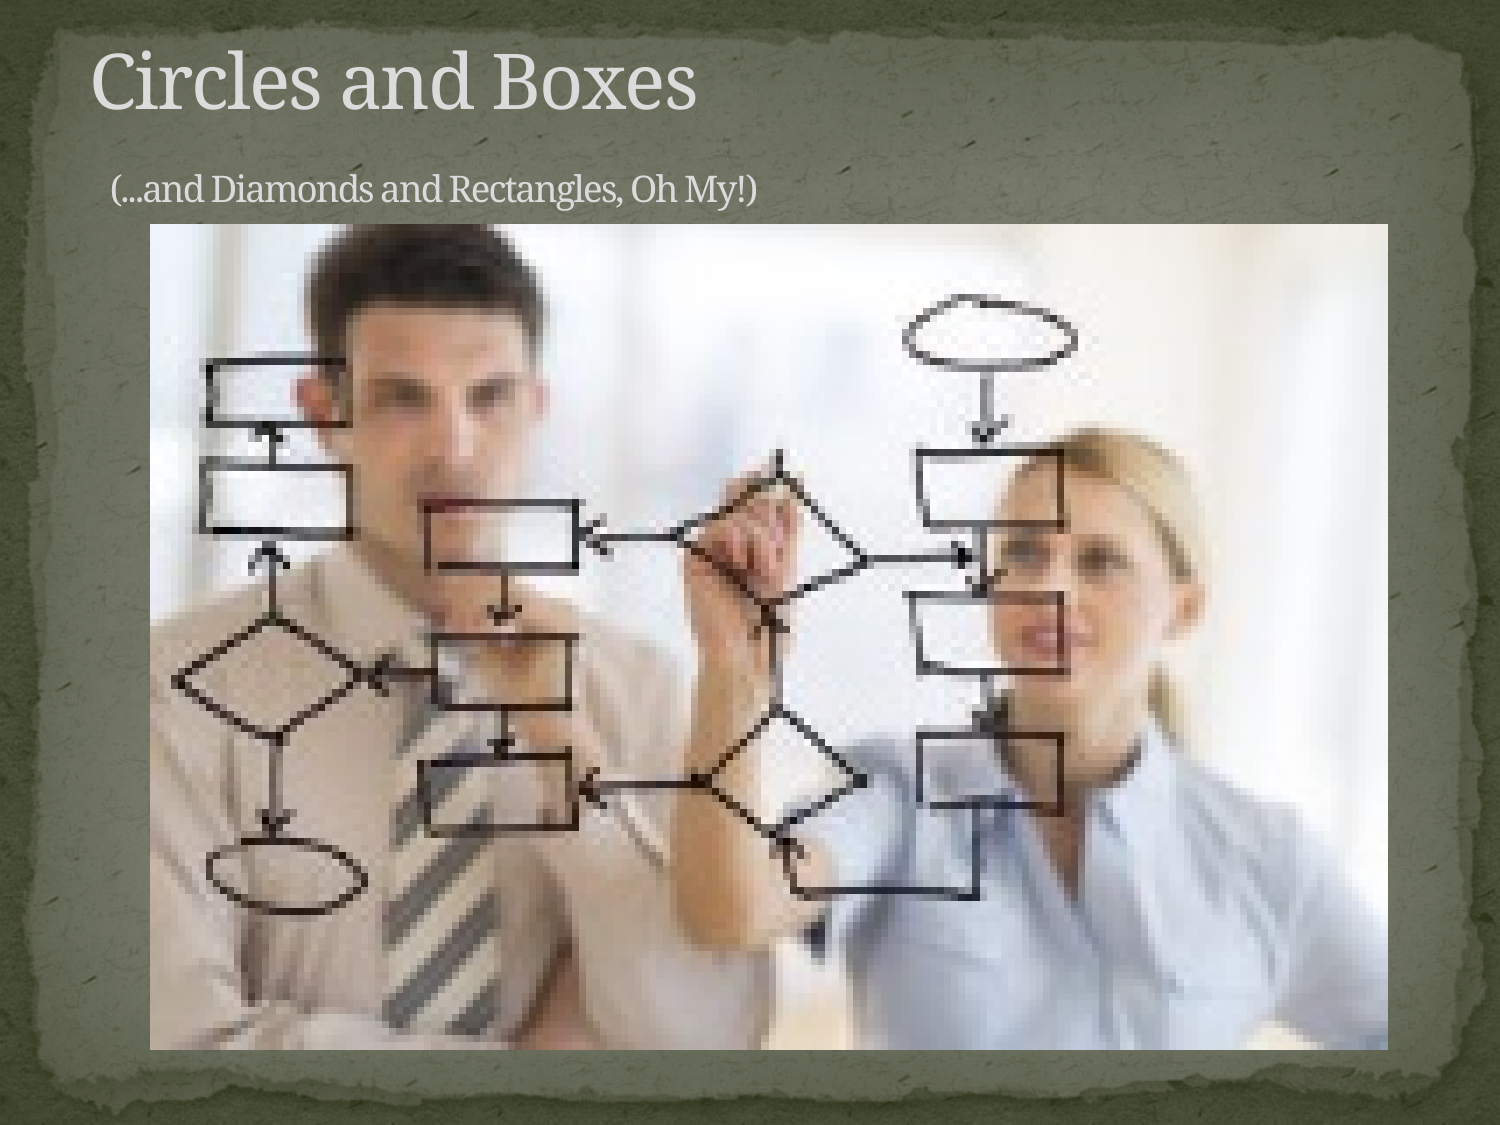

# Circles and Boxes (...and Diamonds and Rectangles, Oh My!)